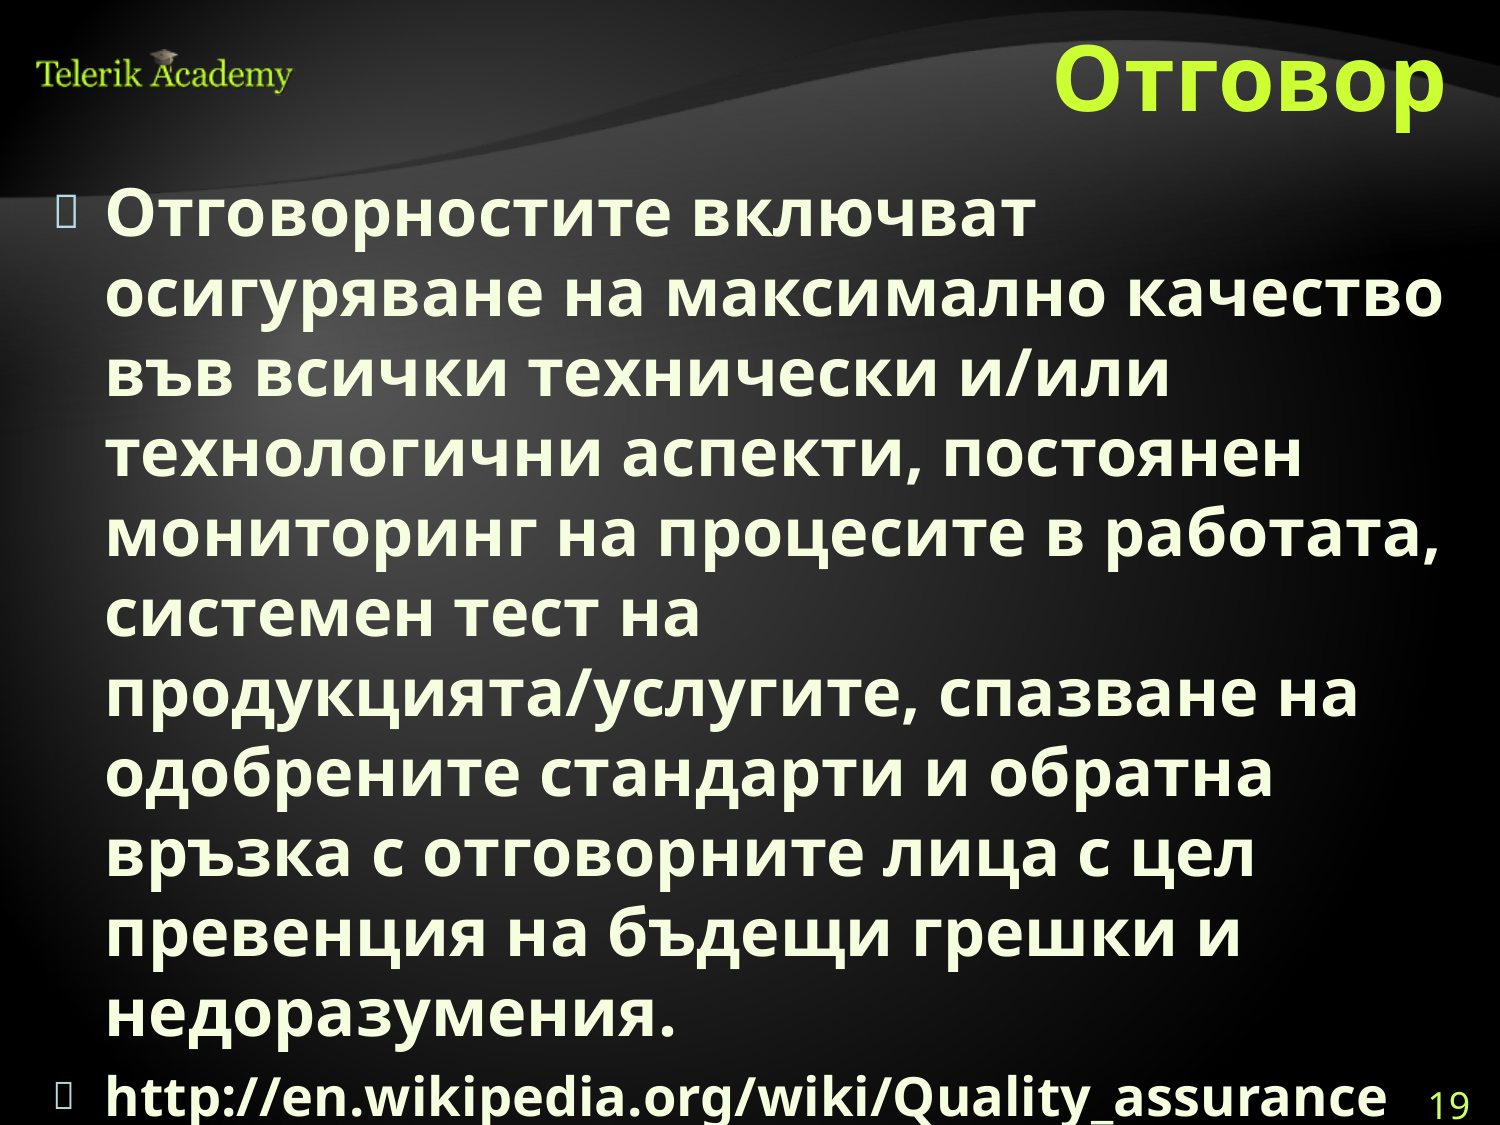

# Отговор
Отговорностите включват осигуряване на максимално качество във всички технически и/или технологични аспекти, постоянен мониторинг на процесите в работата, системен тест на продукцията/услугите, спазване на одобрените стандарти и обратна връзка с отговорните лица с цел превенция на бъдещи грешки и недоразумения.
http://en.wikipedia.org/wiki/Quality_assurance